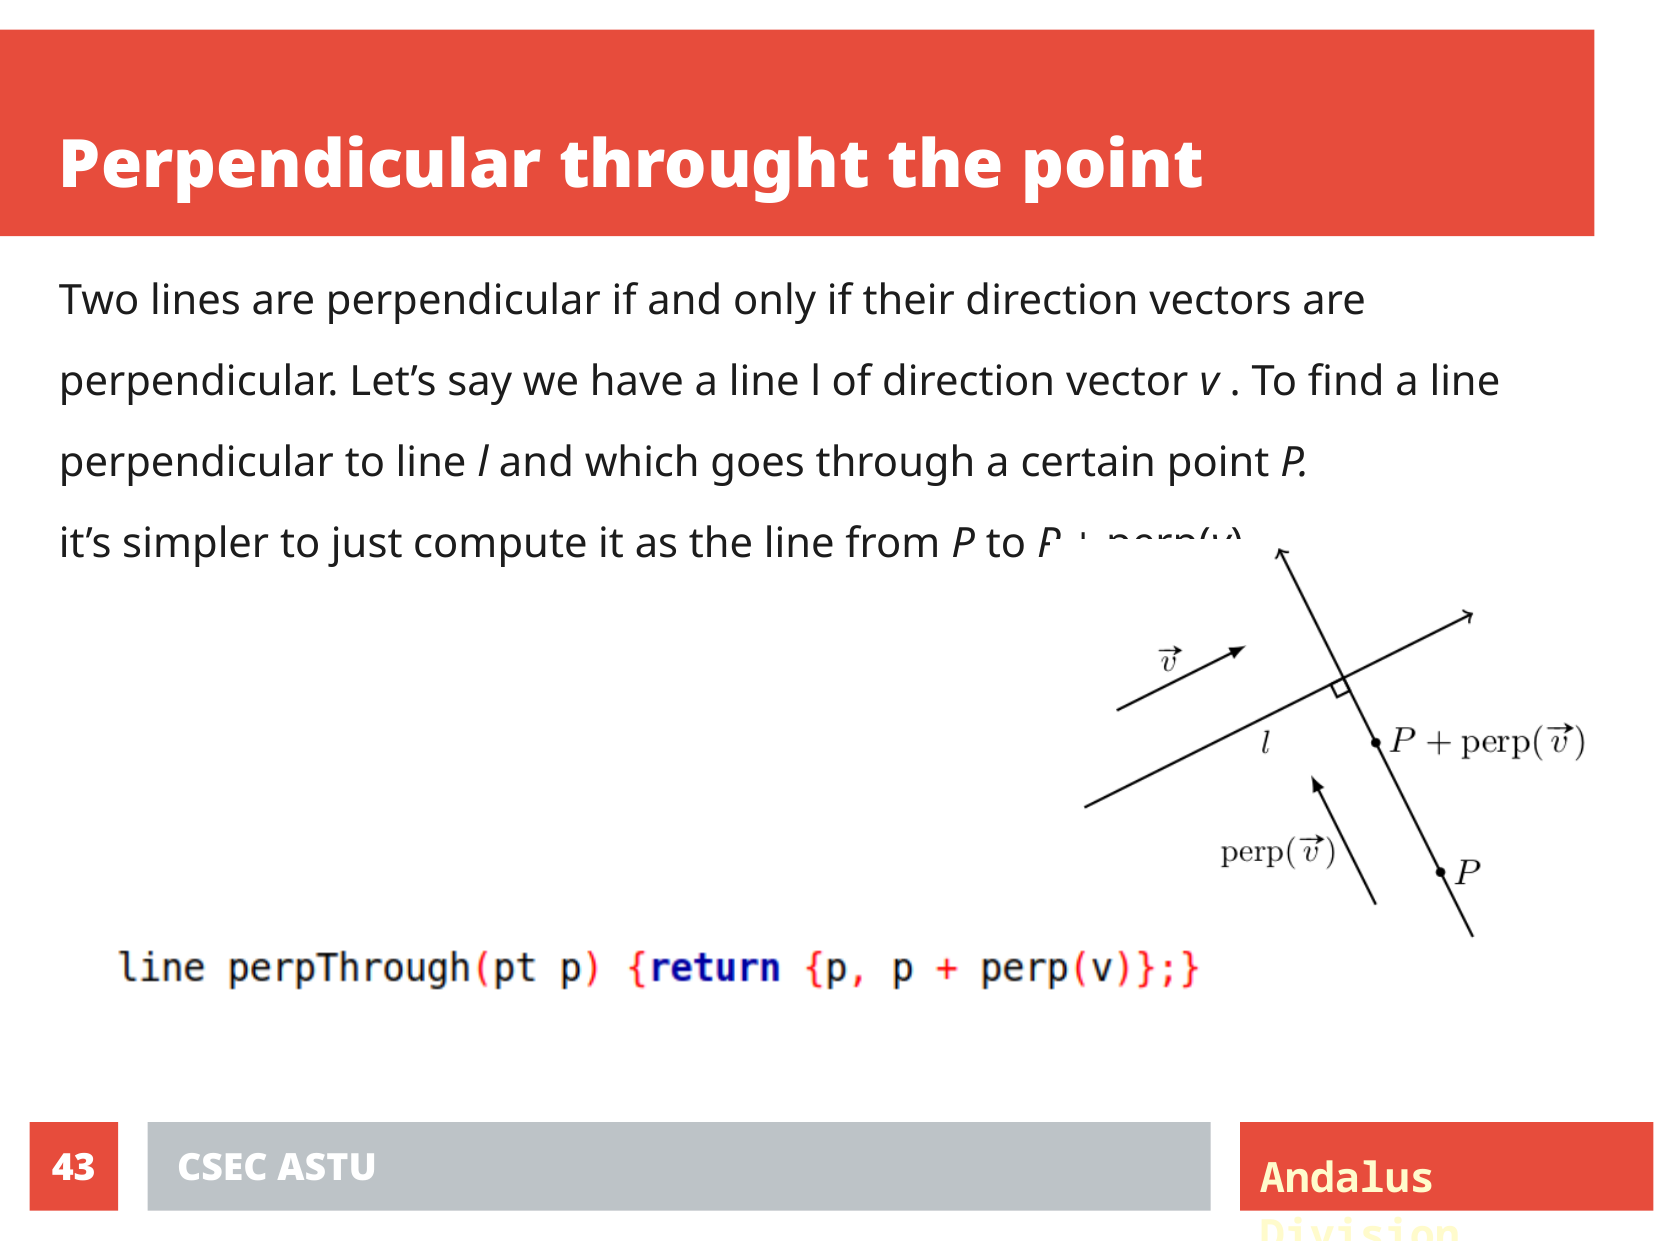

# Perpendicular throught the point
Two lines are perpendicular if and only if their direction vectors are
perpendicular. Let’s say we have a line l of direction vector v . To find a line
perpendicular to line l and which goes through a certain point P.
it’s simpler to just compute it as the line from P to P + perp(v).
43
CSEC ASTU
Andalus Division